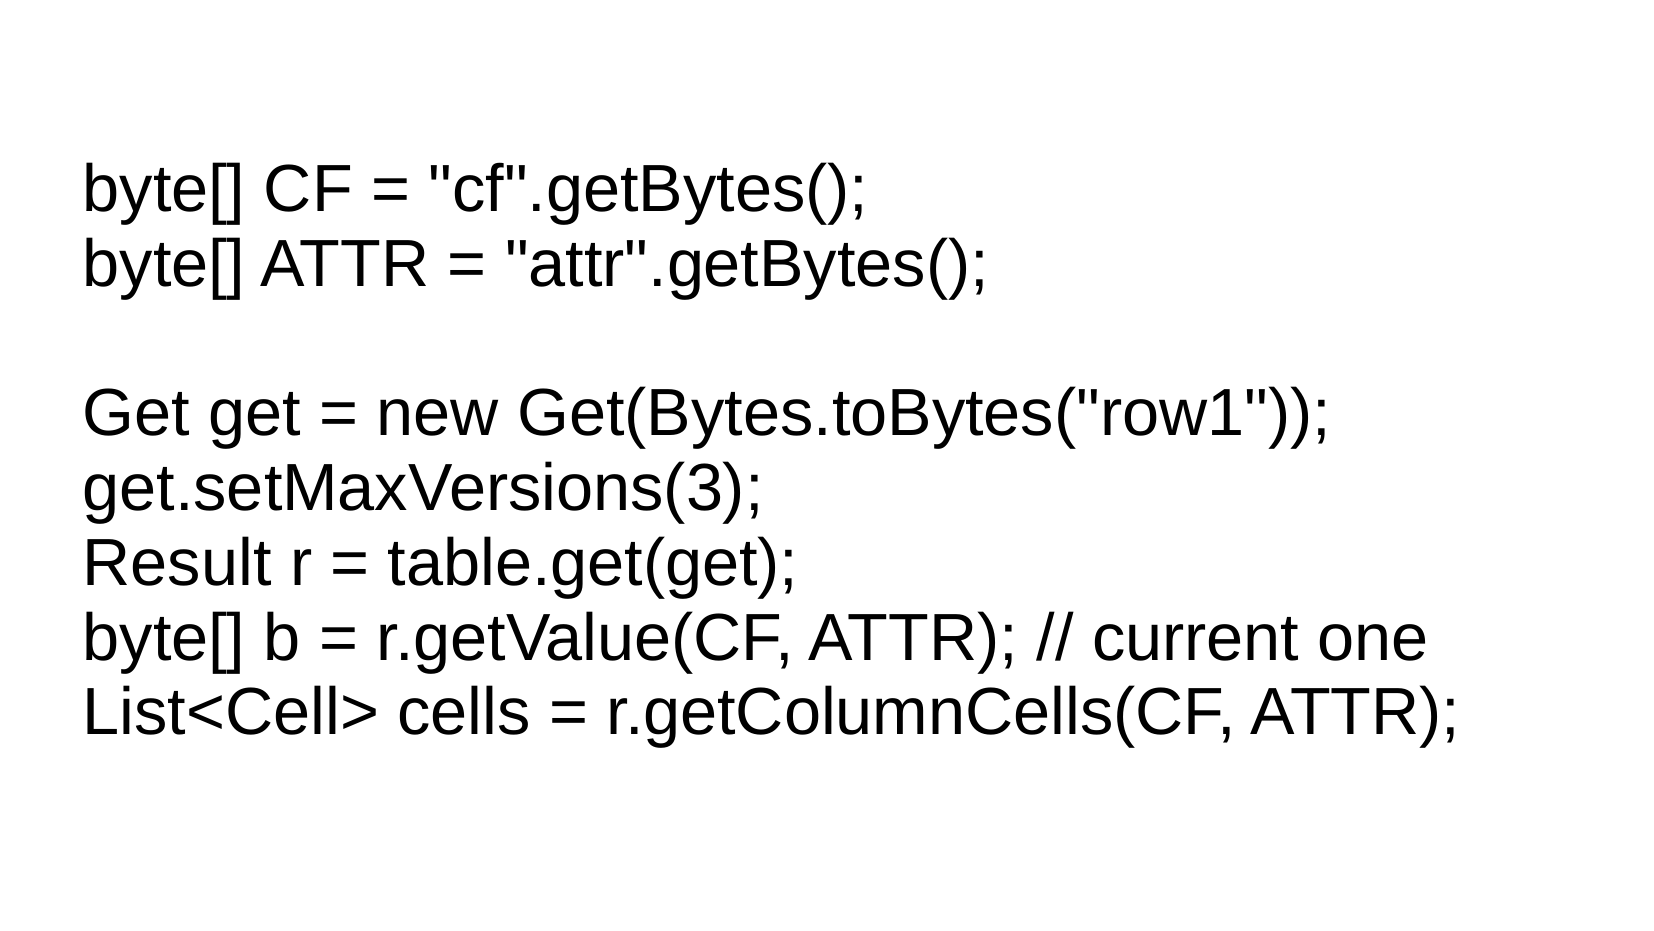

# byte[] CF = "cf".getBytes();
byte[] ATTR = "attr".getBytes();
Get get = new Get(Bytes.toBytes("row1"));
get.setMaxVersions(3);
Result r = table.get(get);
byte[] b = r.getValue(CF, ATTR); // current one
List<Cell> cells = r.getColumnCells(CF, ATTR);